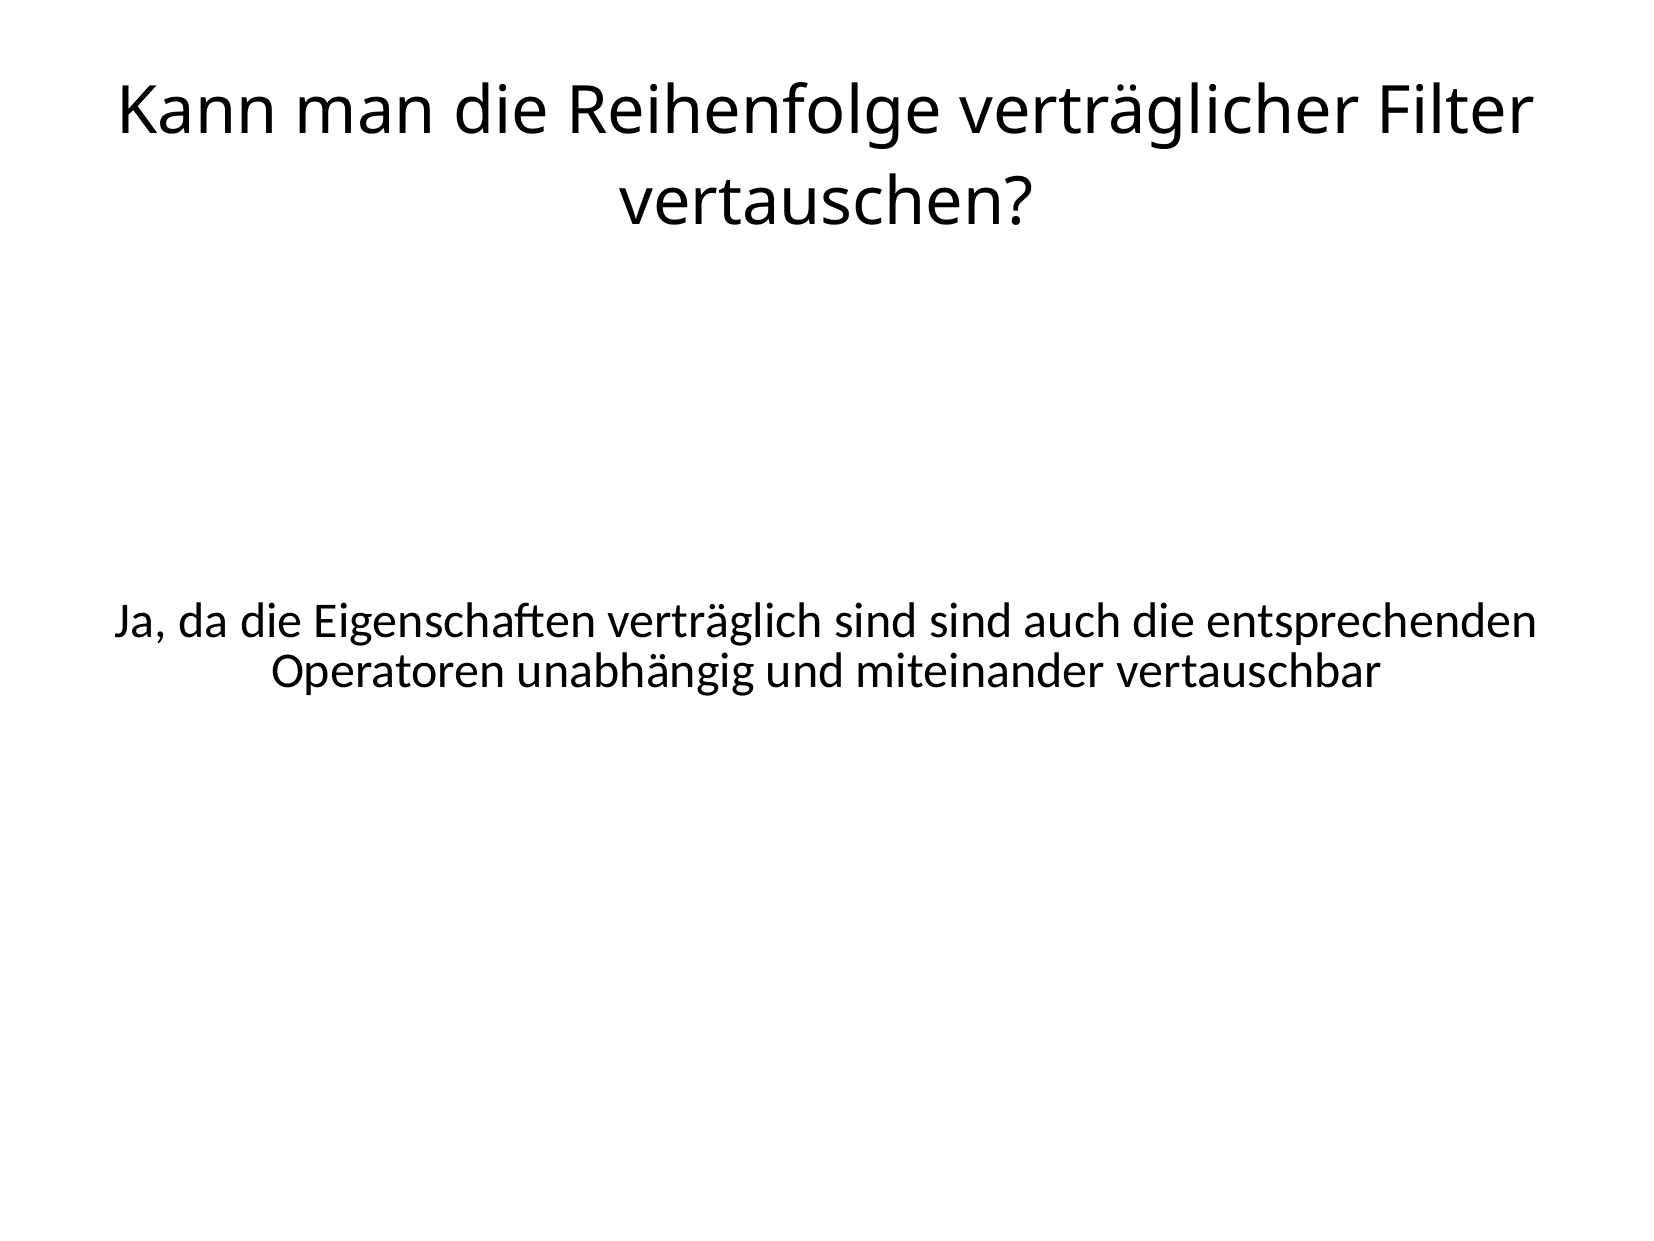

# Kann man die Reihenfolge verträglicher Filter vertauschen?
Ja, da die Eigenschaften verträglich sind sind auch die entsprechenden Operatoren unabhängig und miteinander vertauschbar